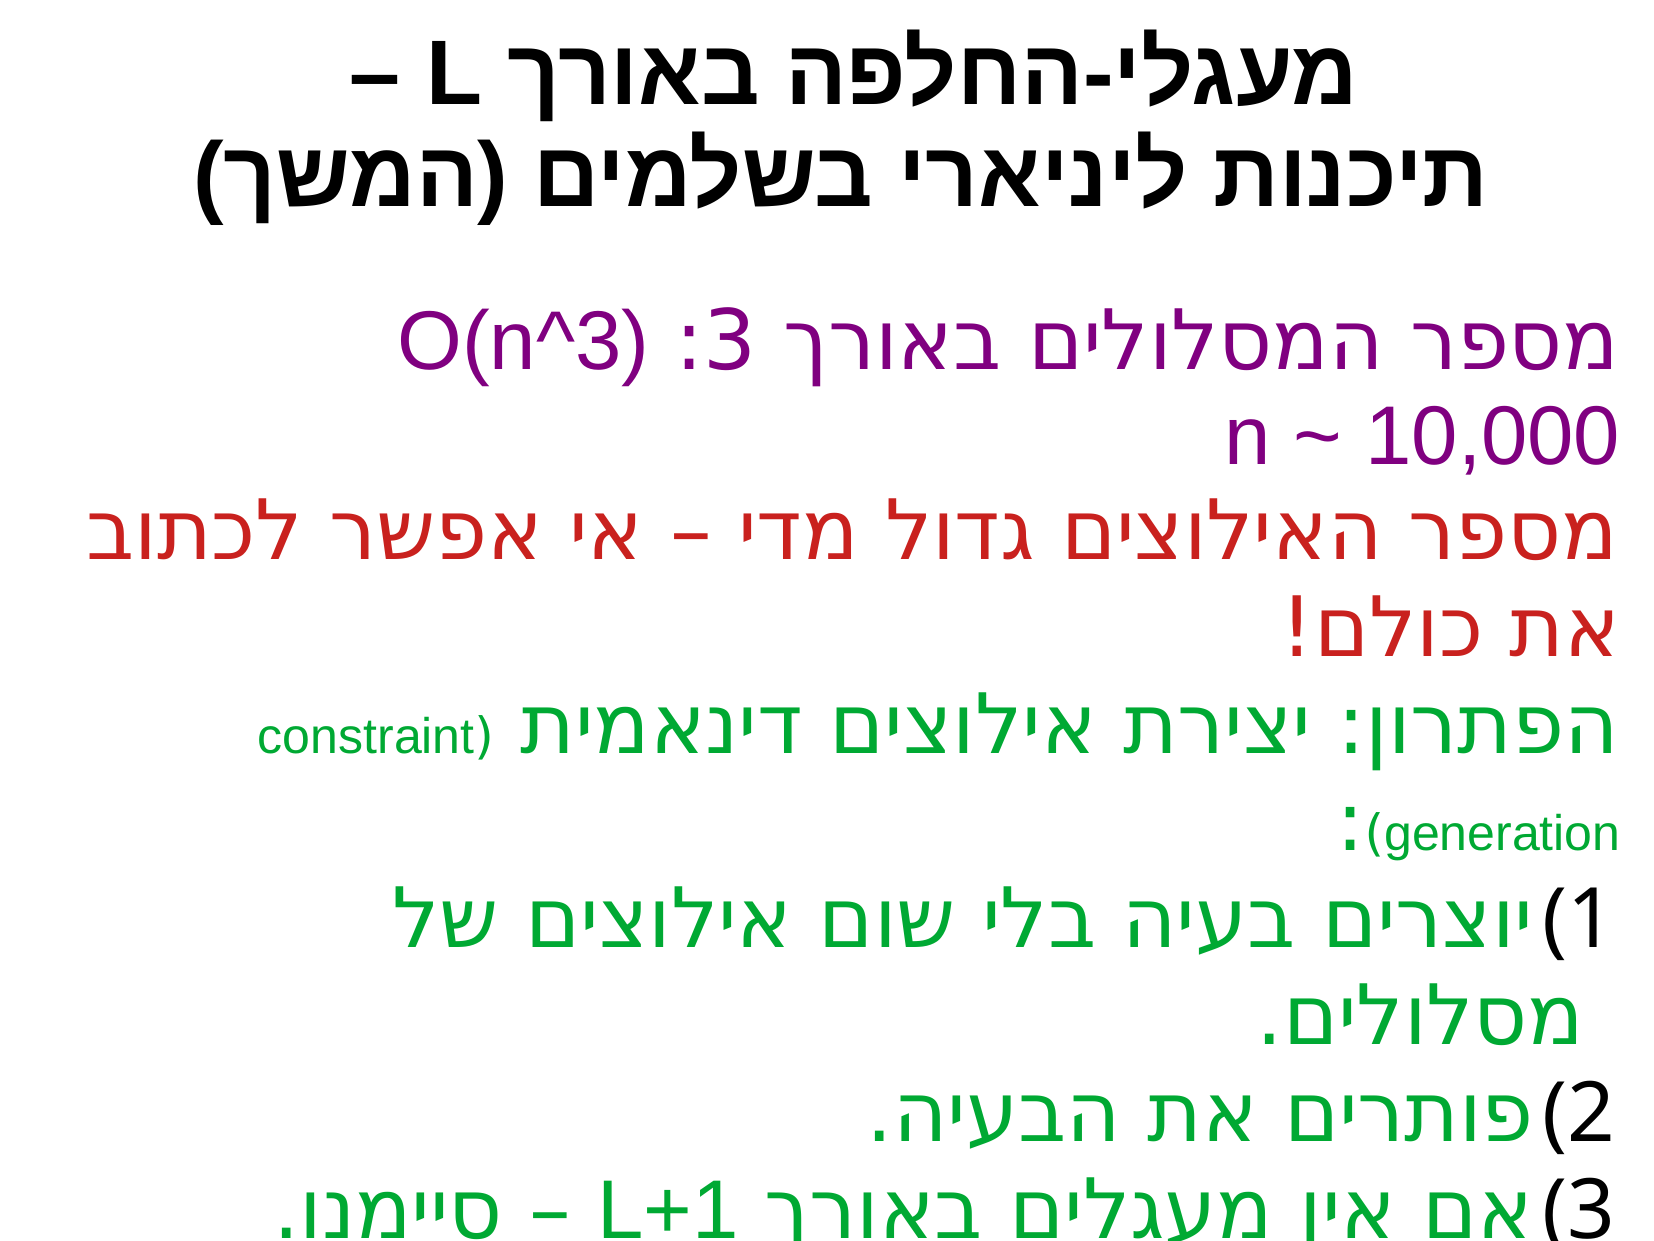

# מעגלי-החלפה באורך L – תיכנות ליניארי בשלמים (המשך)
מספר המסלולים באורך 3: O(n^3)
n ~ 10,000
מספר האילוצים גדול מדי – אי אפשר לכתוב את כולם!
הפתרון: יצירת אילוצים דינאמית (constraint generation):
יוצרים בעיה בלי שום אילוצים של מסלולים.
פותרים את הבעיה.
אם אין מעגלים באורך L+1 – סיימנו.
אחרת, מוצאים את המסלולים באורך L, מוסיפים את האילוצים שלהם, וחוזרים ל-2.